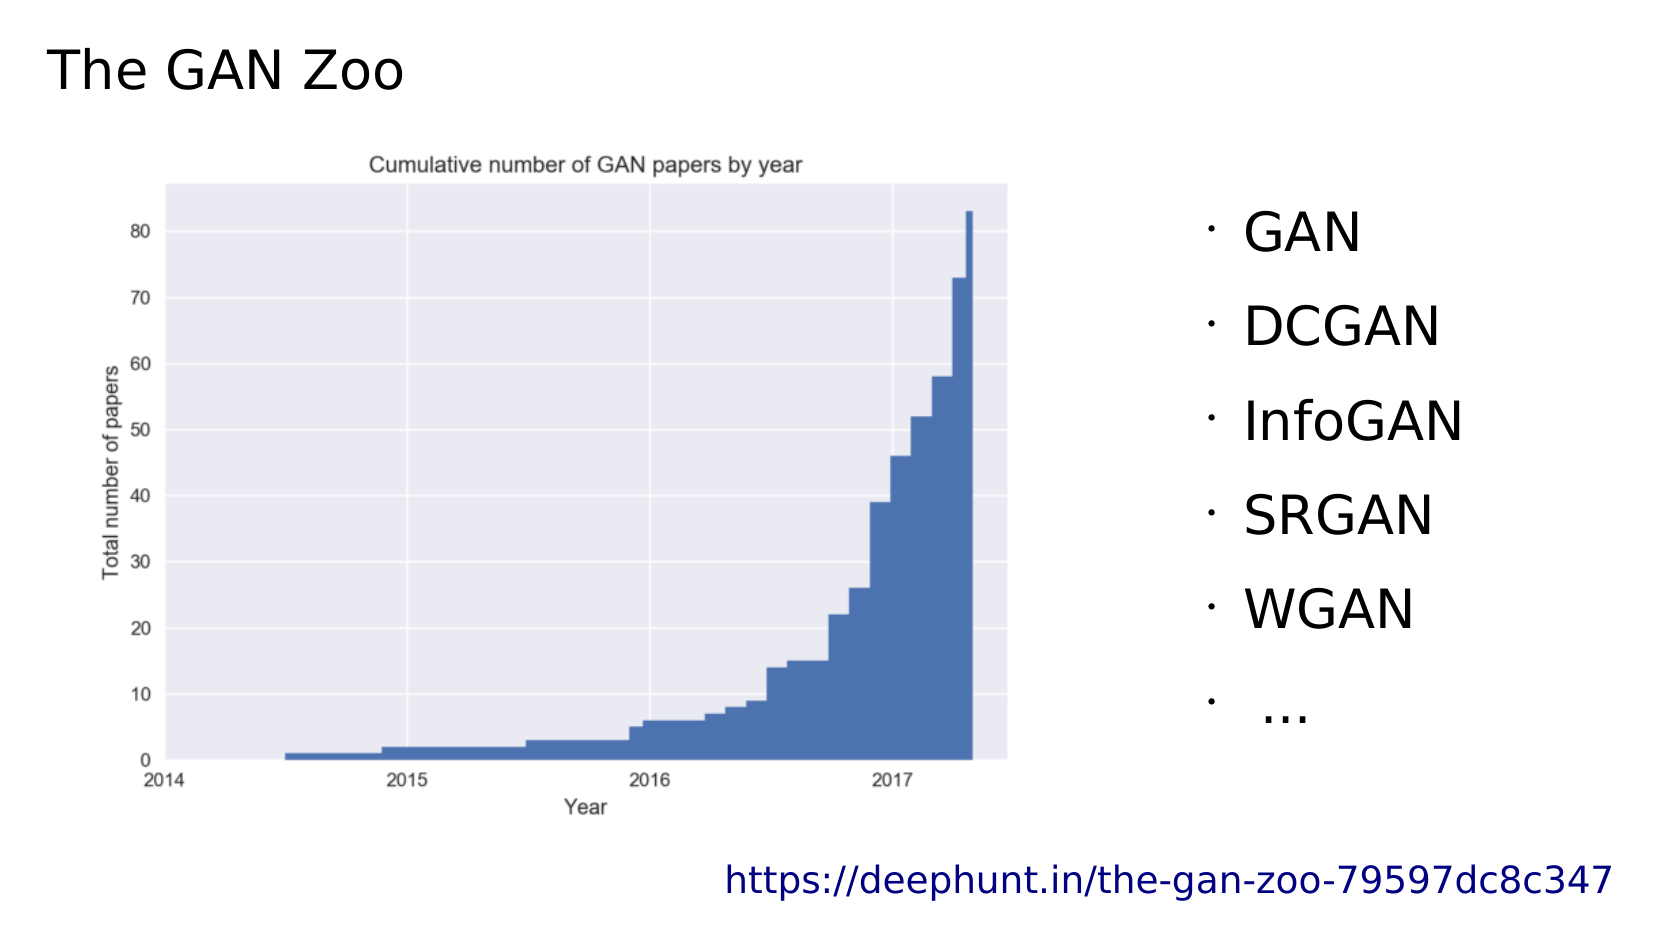

# The GAN Zoo
GAN
DCGAN
InfoGAN
SRGAN
WGAN
 ...
https://deephunt.in/the-gan-zoo-79597dc8c347